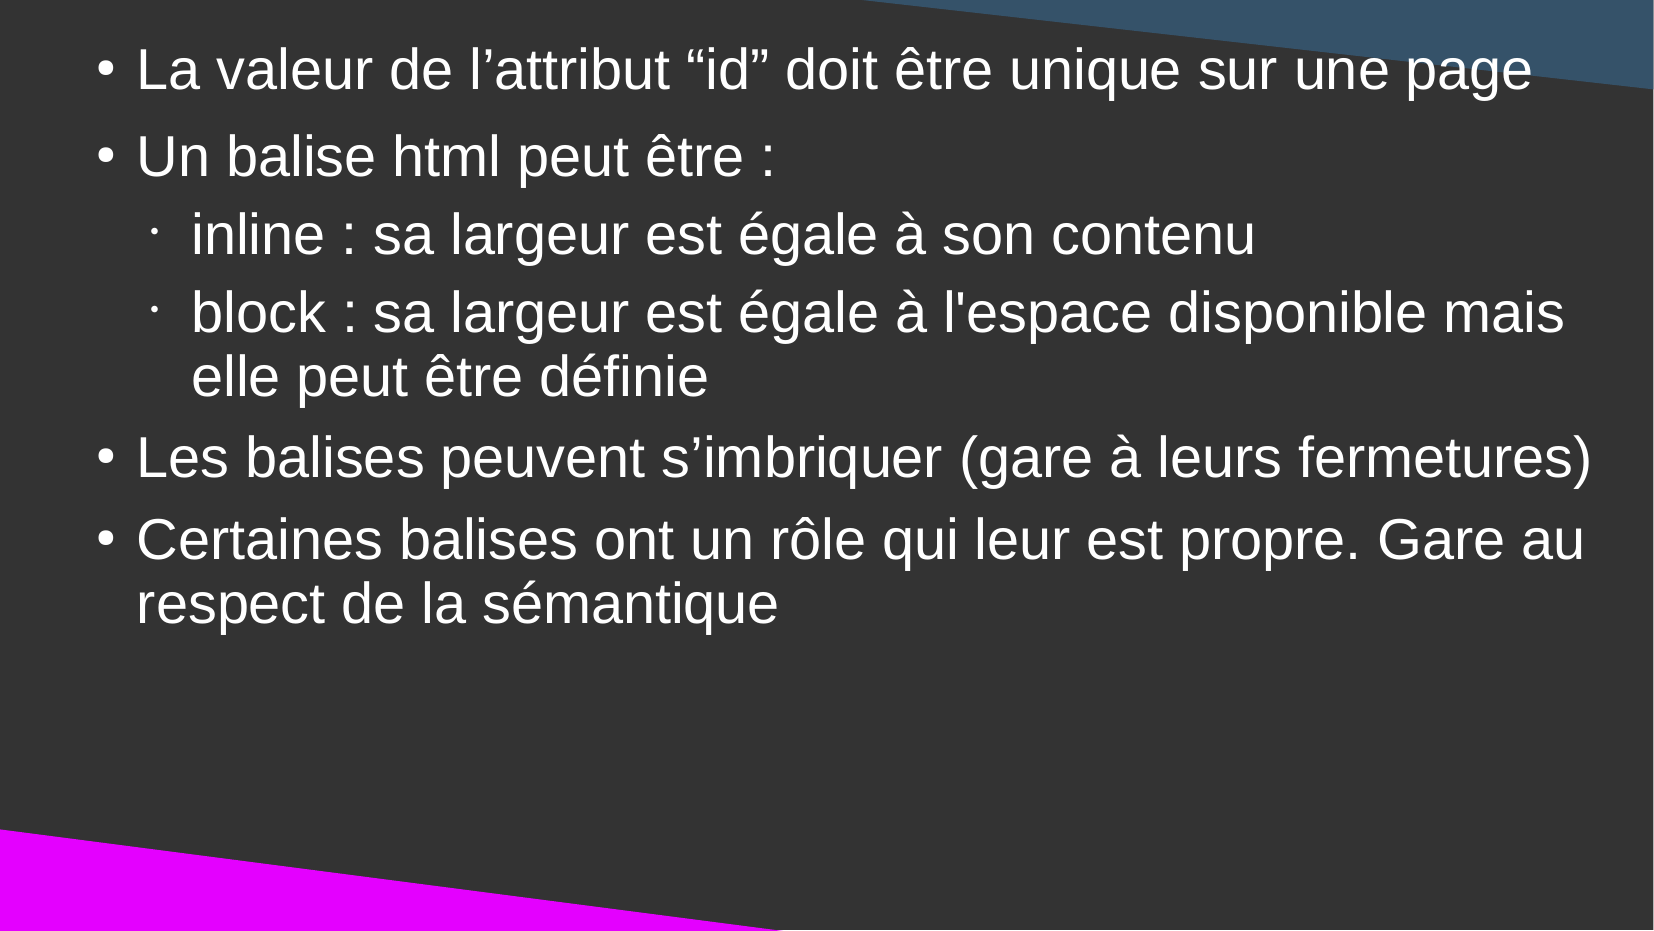

# La valeur de l’attribut “id” doit être unique sur une page
Un balise html peut être :
inline : sa largeur est égale à son contenu
block : sa largeur est égale à l'espace disponible mais elle peut être définie
Les balises peuvent s’imbriquer (gare à leurs fermetures)
Certaines balises ont un rôle qui leur est propre. Gare au respect de la sémantique